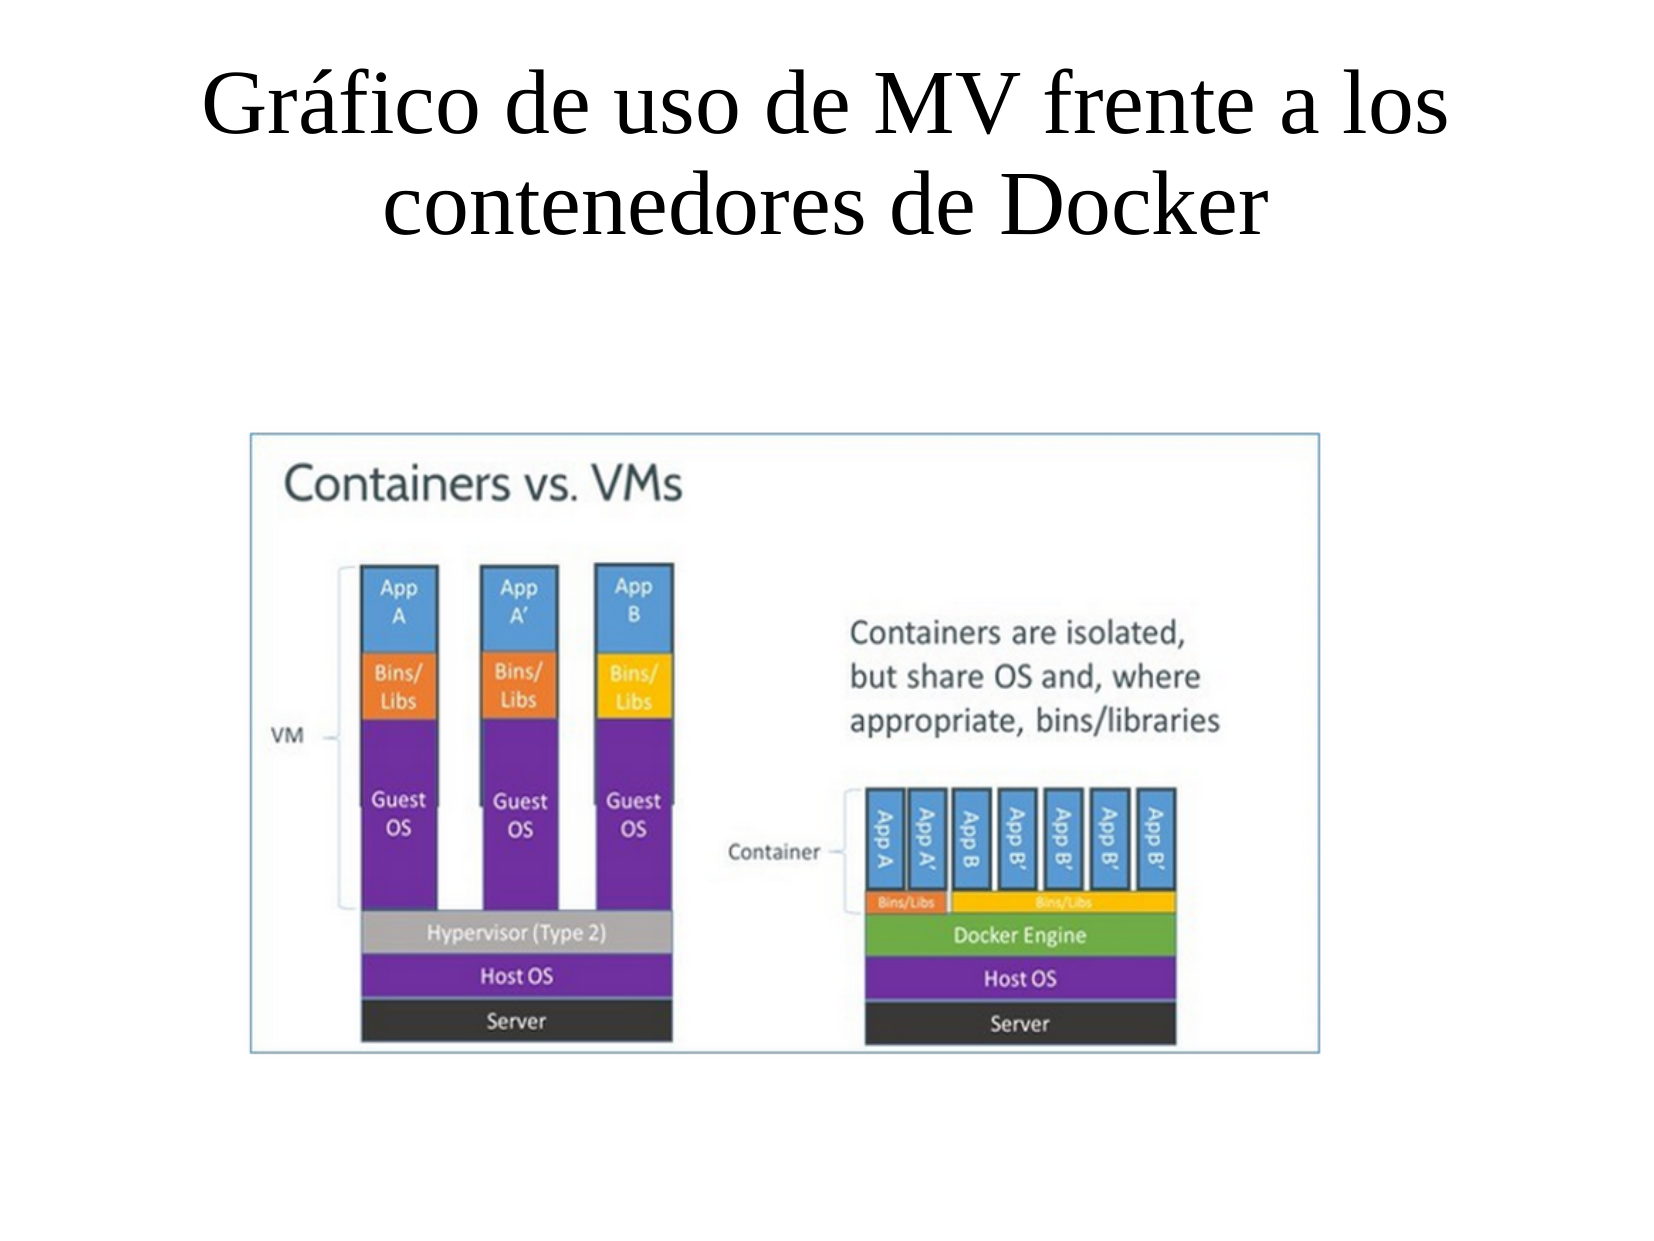

# Gráfico de uso de MV frente a los contenedores de Docker